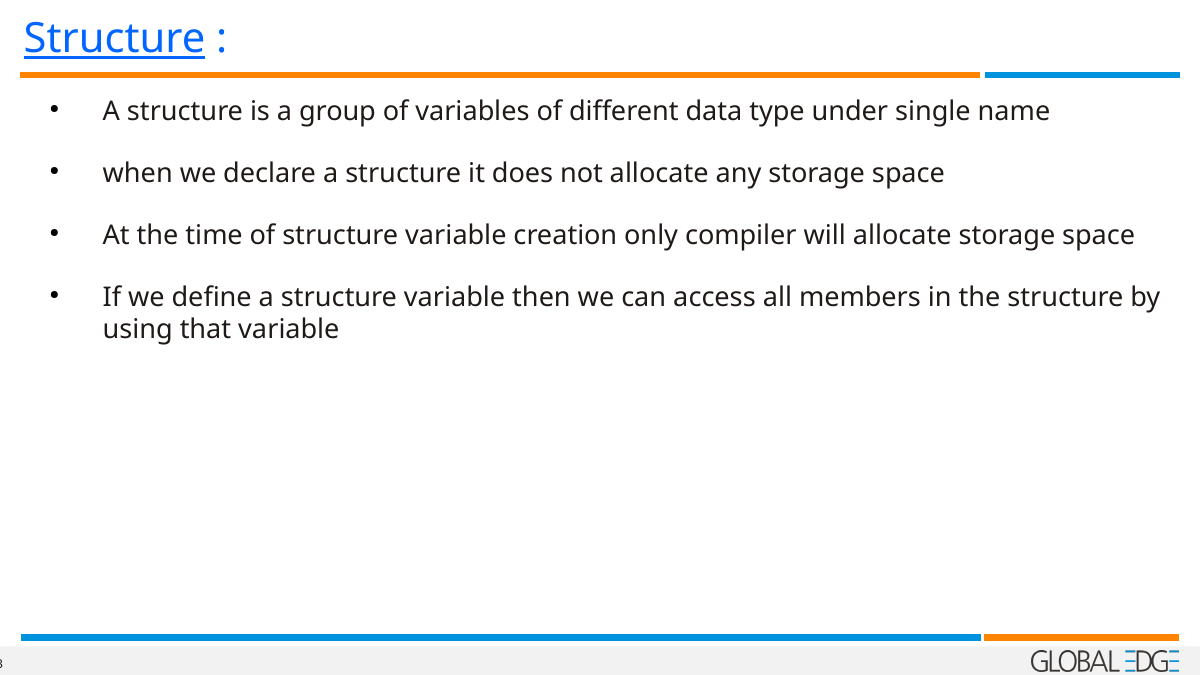

Structure :
# A structure is a group of variables of different data type under single name
when we declare a structure it does not allocate any storage space
At the time of structure variable creation only compiler will allocate storage space
If we define a structure variable then we can access all members in the structure by using that variable